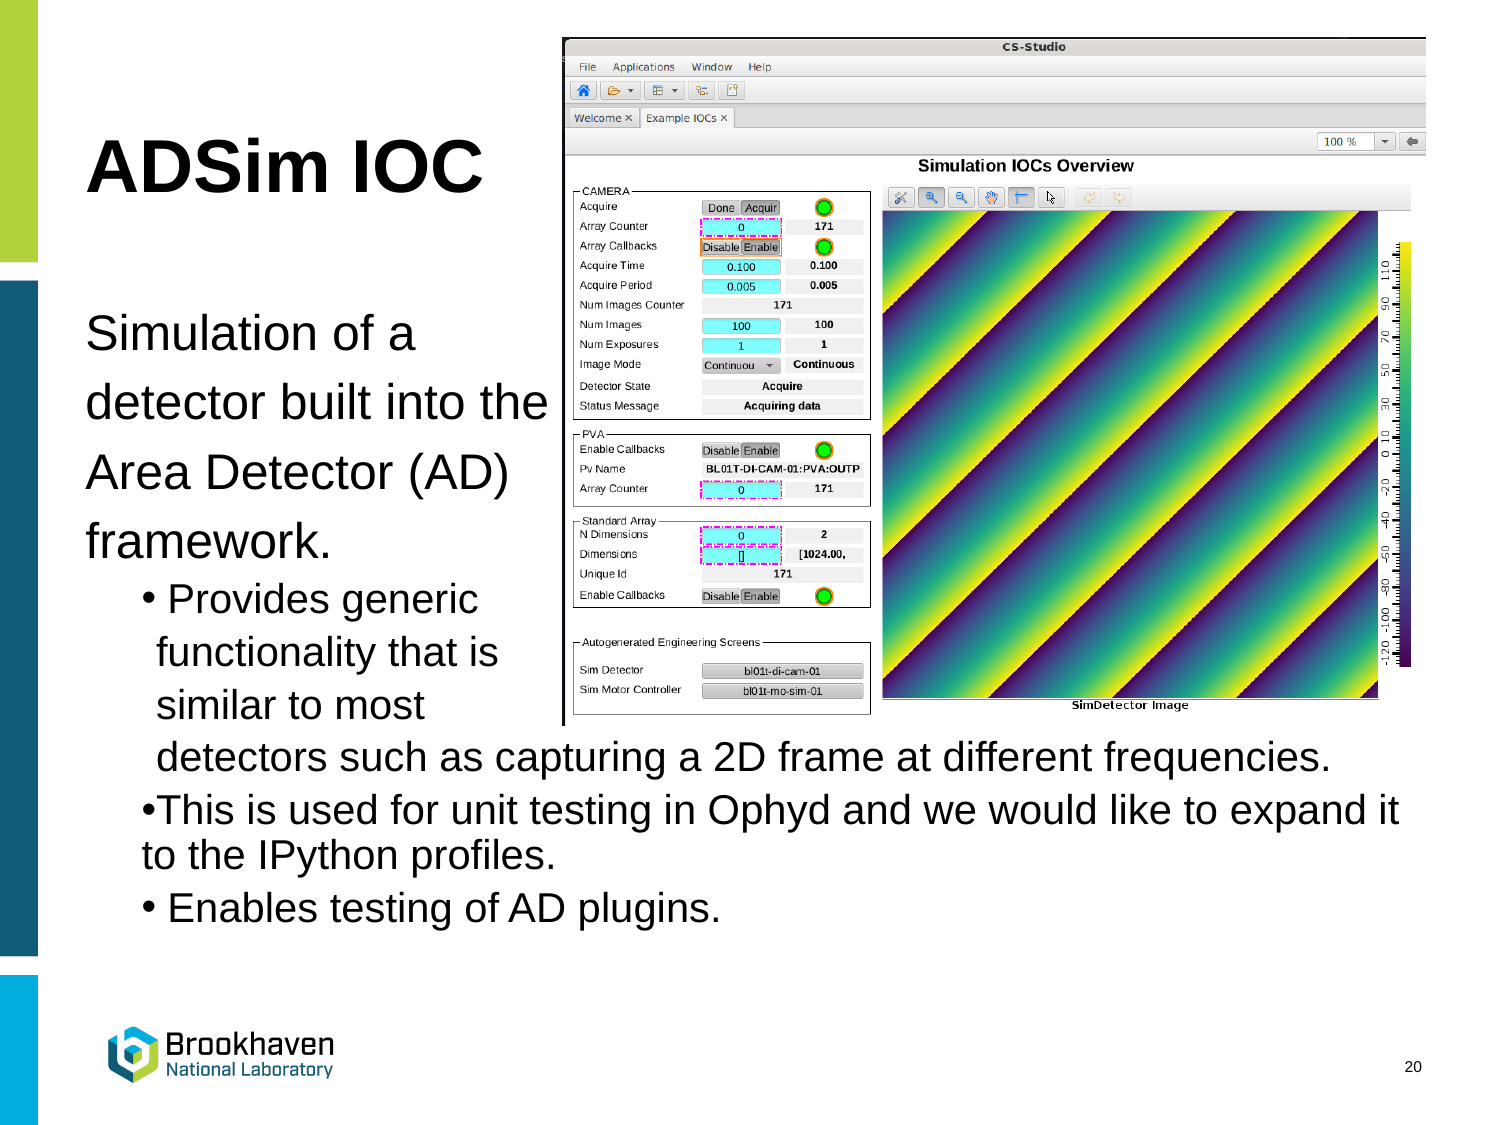

# ADSim IOC
Simulation of a
detector built into the
Area Detector (AD)
framework.
 Provides generic
functionality that is
similar to most
detectors such as capturing a 2D frame at different frequencies.
This is used for unit testing in Ophyd and we would like to expand it to the IPython profiles.
 Enables testing of AD plugins.